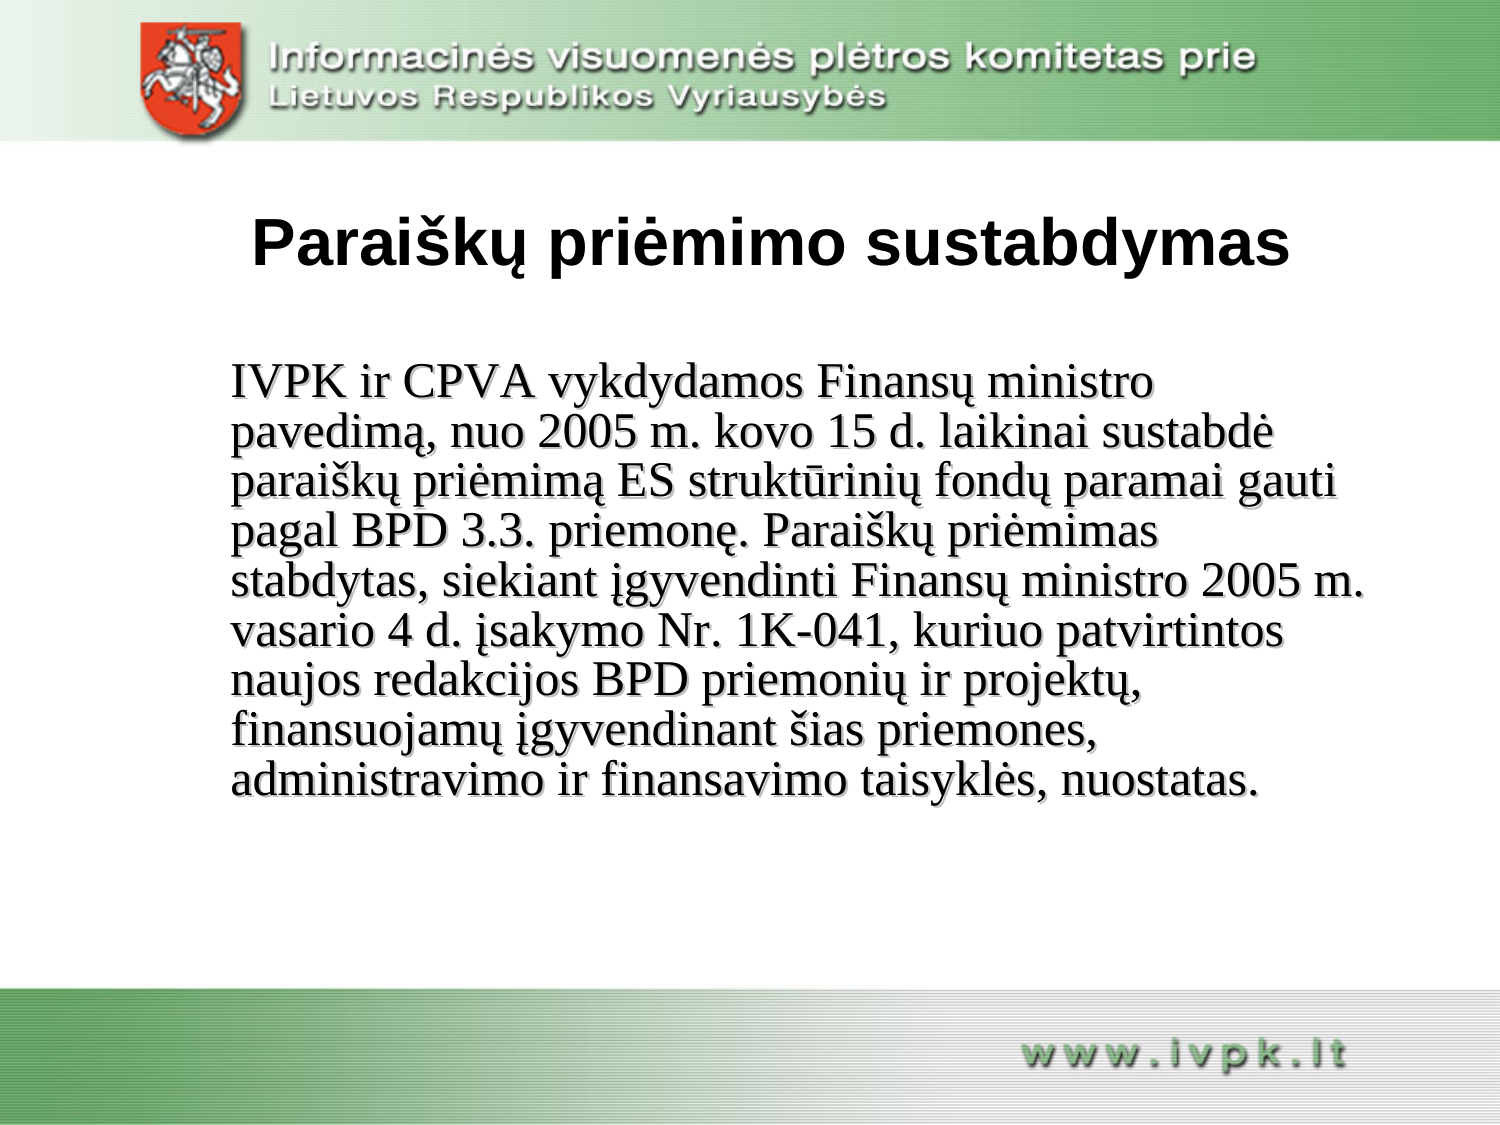

# Paraiškų priėmimo sustabdymas
	IVPK ir CPVA vykdydamos Finansų ministro pavedimą, nuo 2005 m. kovo 15 d. laikinai sustabdė paraiškų priėmimą ES struktūrinių fondų paramai gauti pagal BPD 3.3. priemonę. Paraiškų priėmimas stabdytas, siekiant įgyvendinti Finansų ministro 2005 m. vasario 4 d. įsakymo Nr. 1K-041, kuriuo patvirtintos naujos redakcijos BPD priemonių ir projektų, finansuojamų įgyvendinant šias priemones, administravimo ir finansavimo taisyklės, nuostatas.